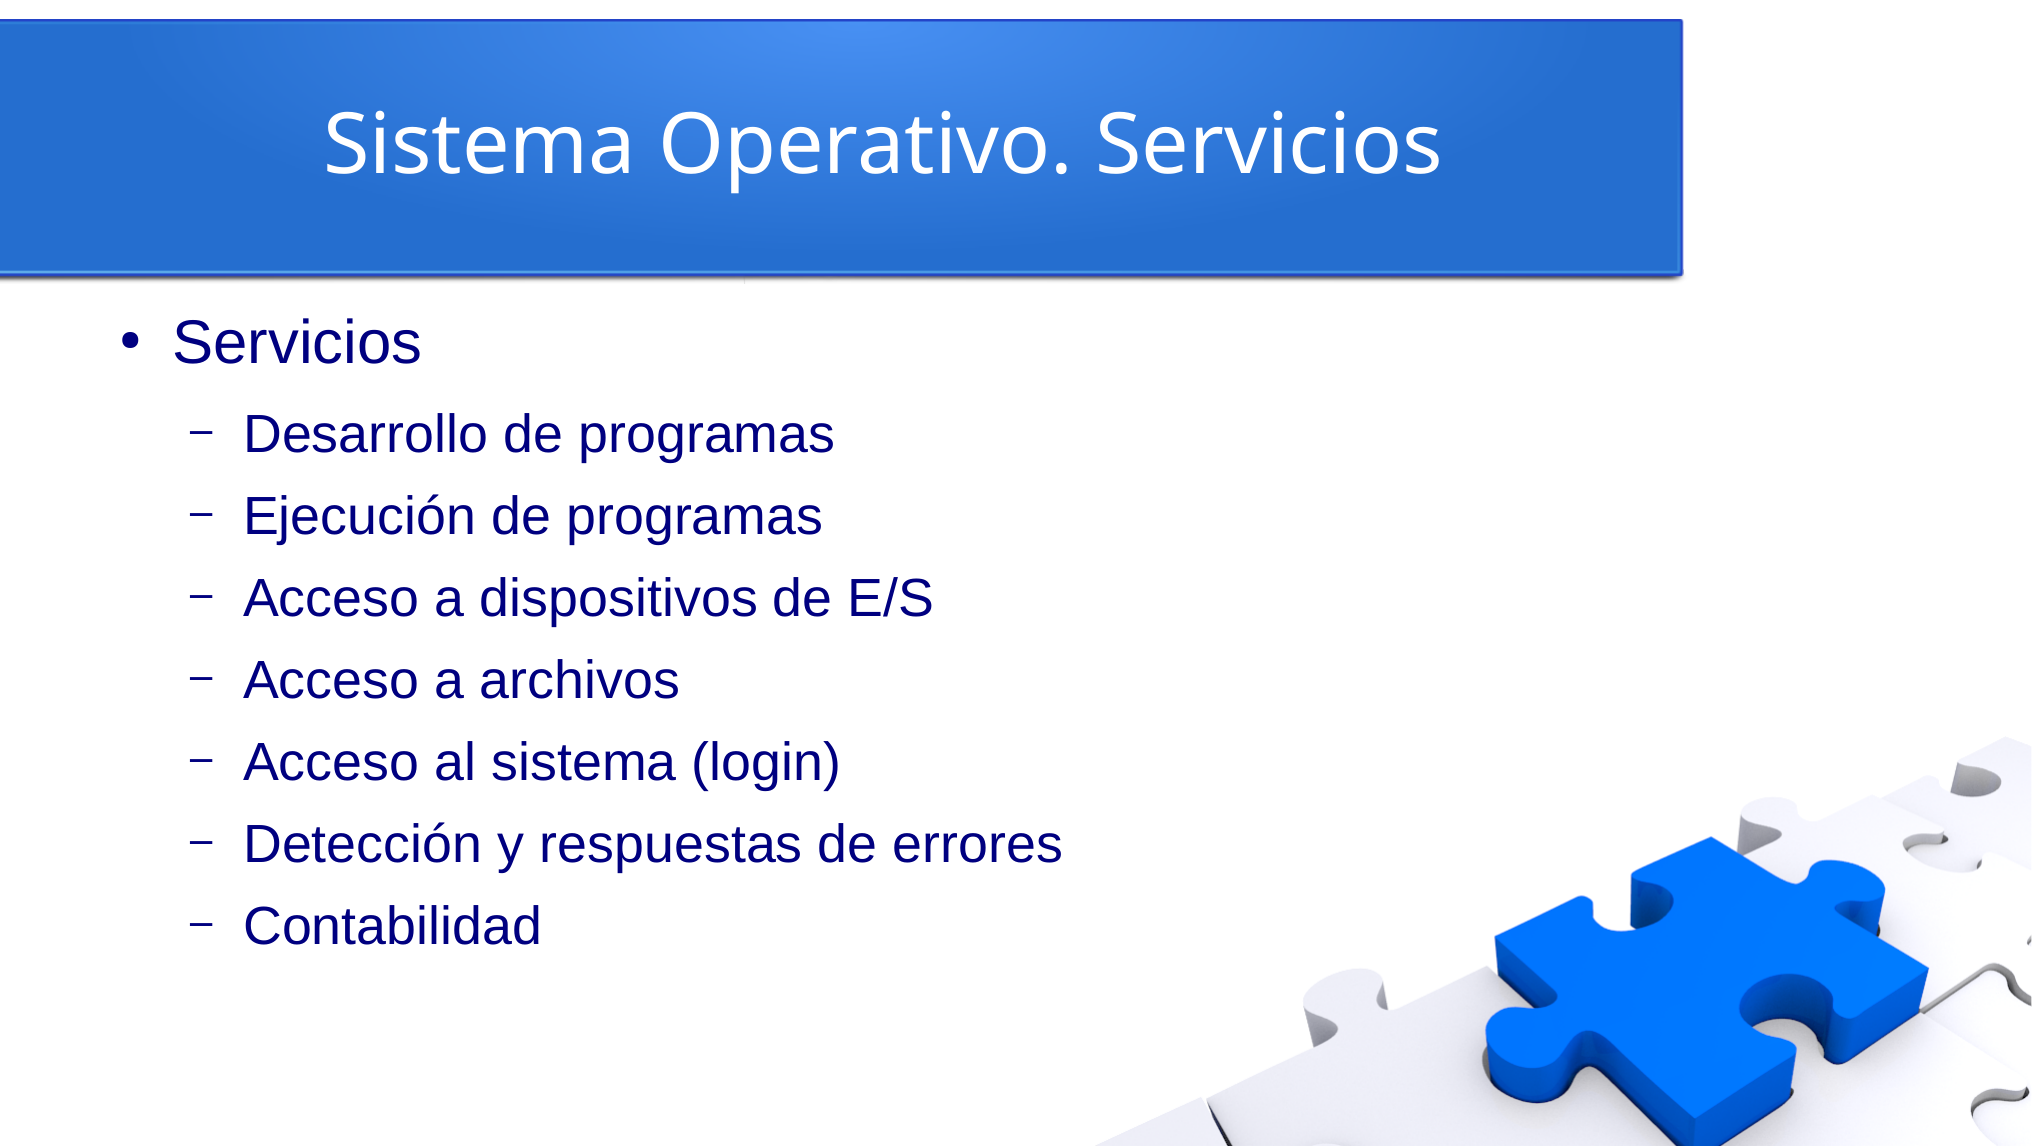

# Sistema Operativo. Servicios
Servicios
Desarrollo de programas
Ejecución de programas
Acceso a dispositivos de E/S
Acceso a archivos
Acceso al sistema (login)
Detección y respuestas de errores
Contabilidad